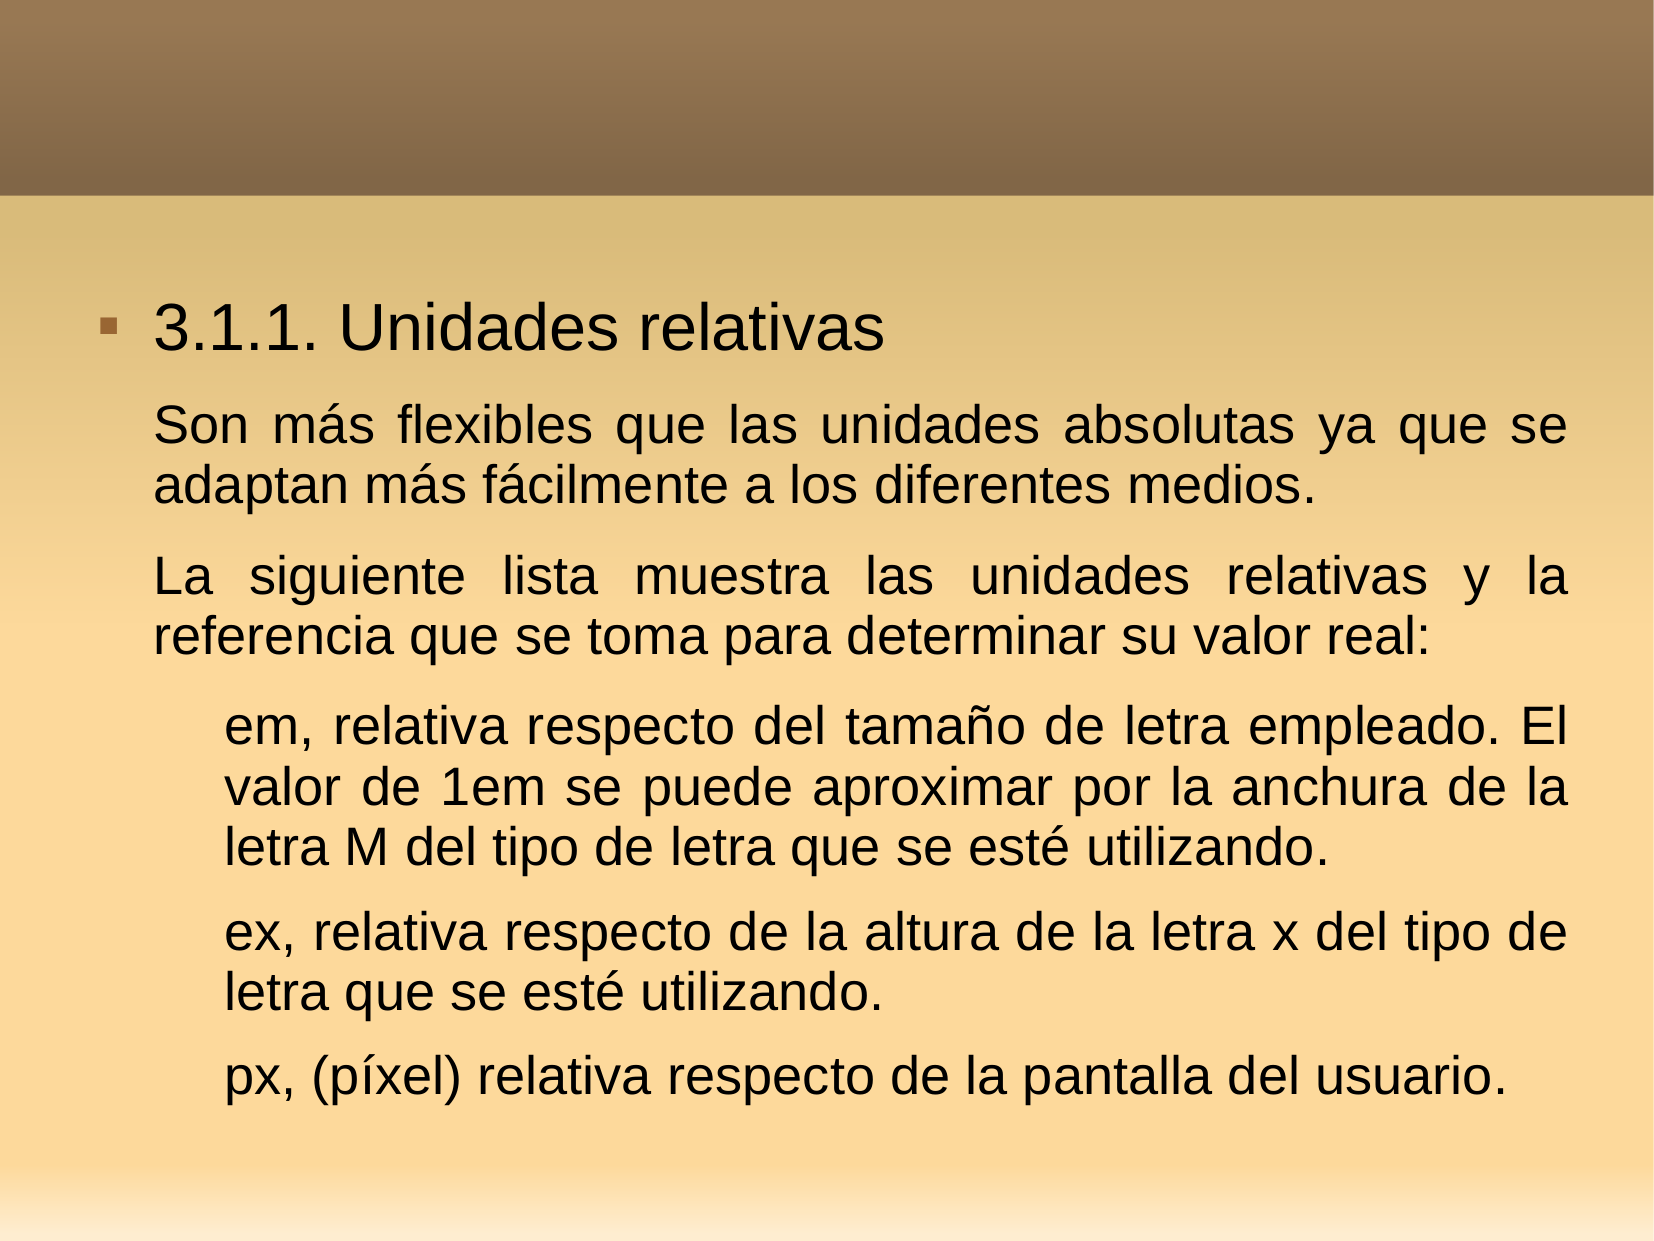

#
3.1.1. Unidades relativas
Son más flexibles que las unidades absolutas ya que se adaptan más fácilmente a los diferentes medios.
La siguiente lista muestra las unidades relativas y la referencia que se toma para determinar su valor real:
em, relativa respecto del tamaño de letra empleado. El valor de 1em se puede aproximar por la anchura de la letra M del tipo de letra que se esté utilizando.
ex, relativa respecto de la altura de la letra x del tipo de letra que se esté utilizando.
px, (píxel) relativa respecto de la pantalla del usuario.